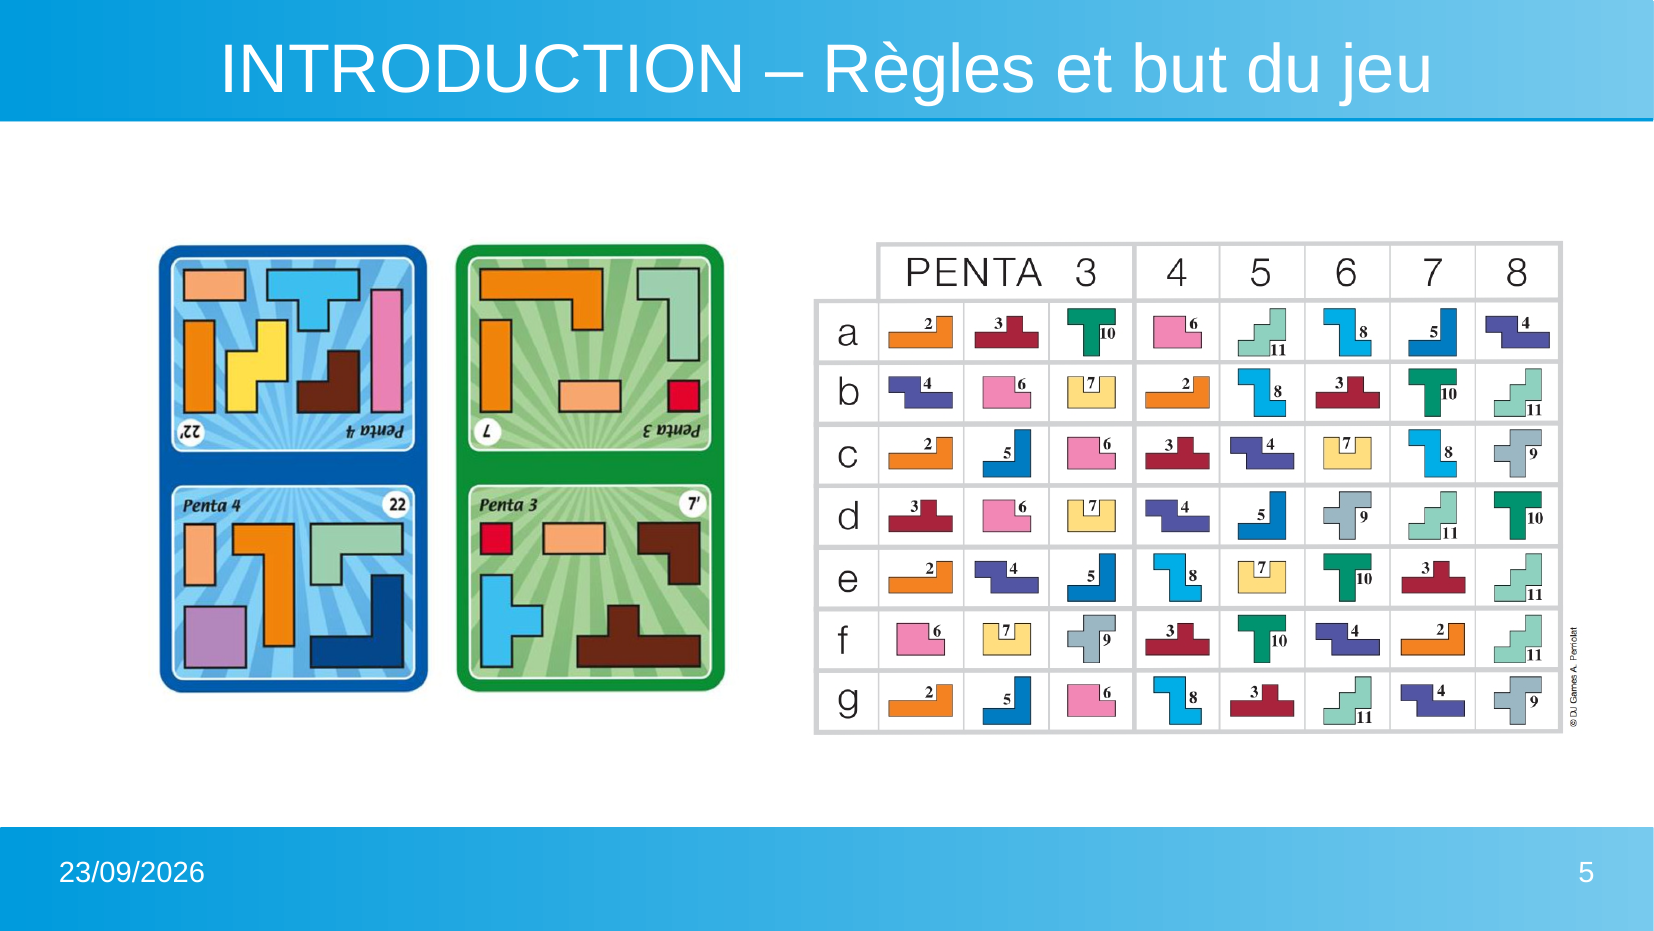

# INTRODUCTION – Règles et but du jeu
5